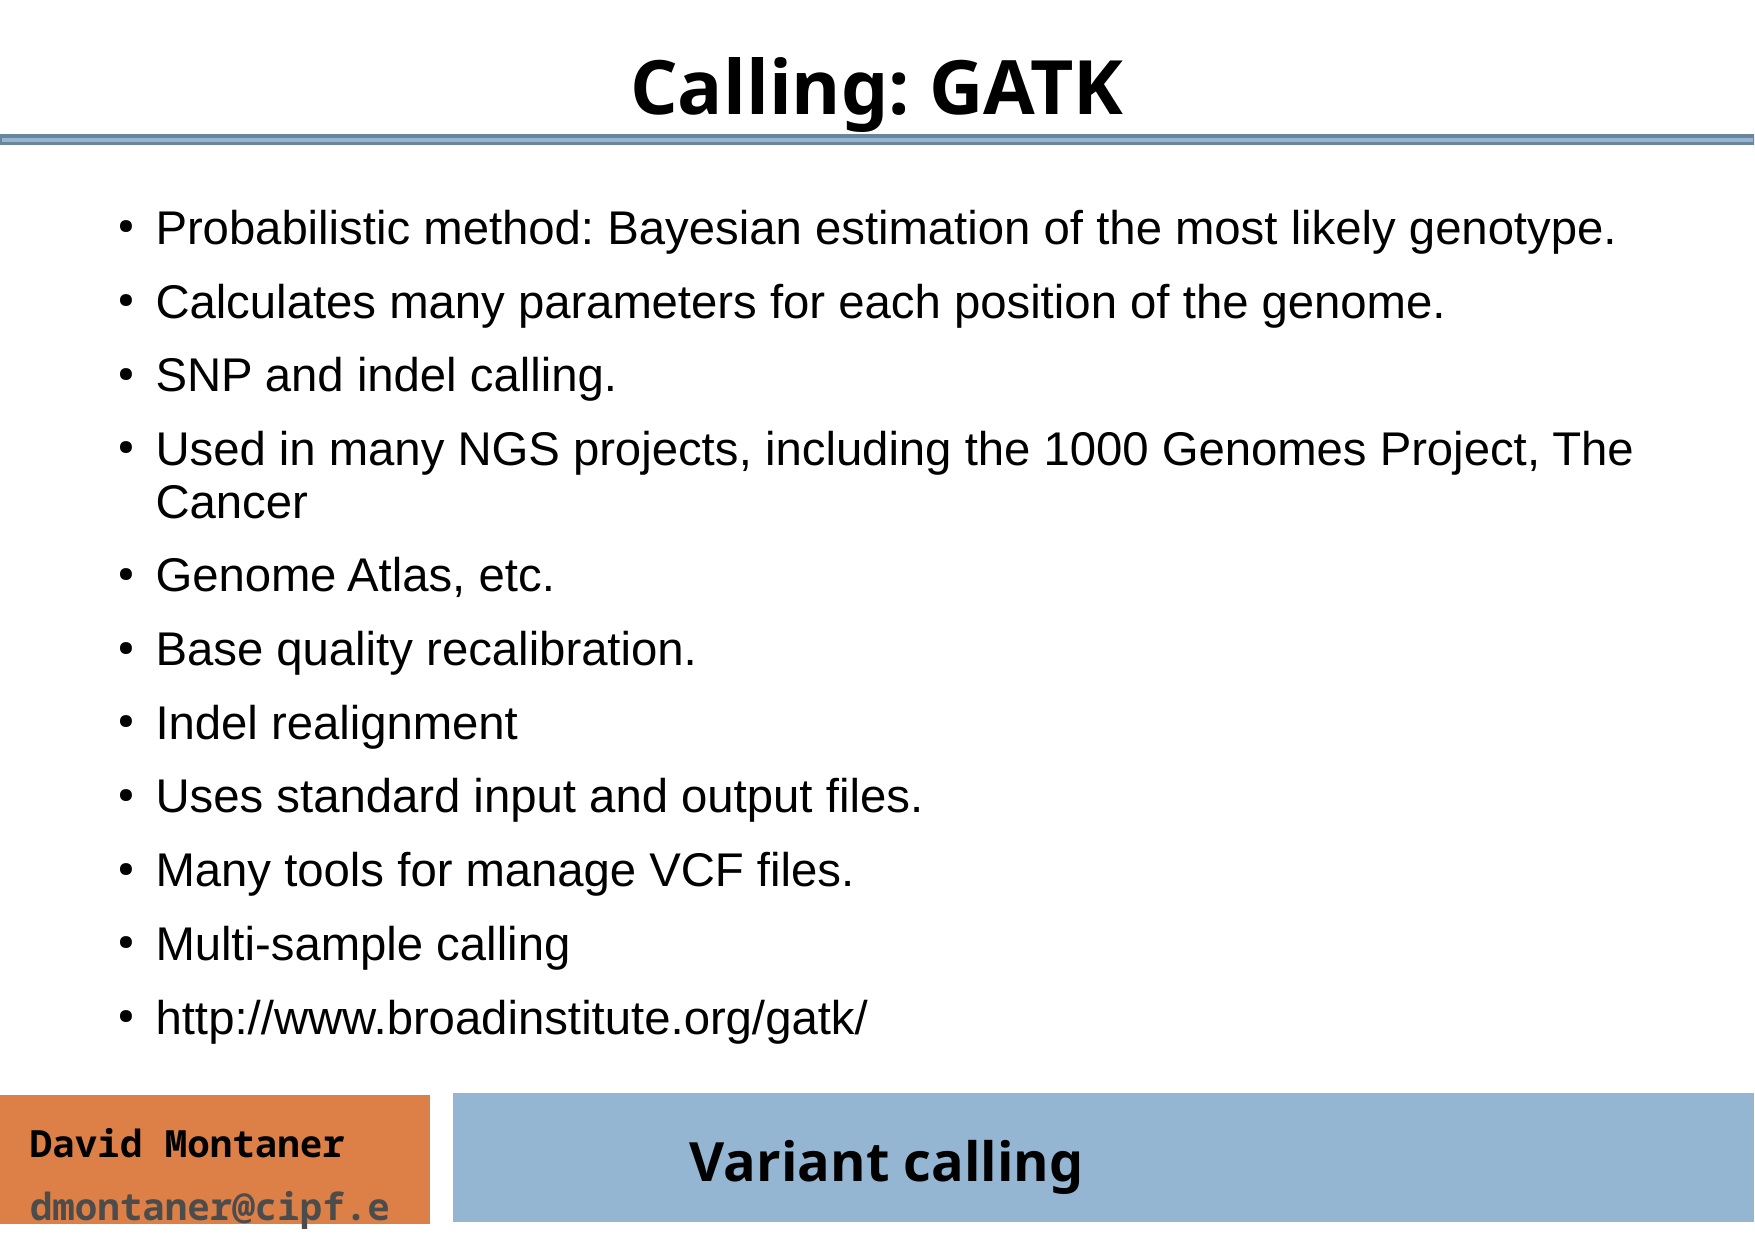

Calling: GATK
# Probabilistic method: Bayesian estimation of the most likely genotype.
Calculates many parameters for each position of the genome.
SNP and indel calling.
Used in many NGS projects, including the 1000 Genomes Project, The Cancer
Genome Atlas, etc.
Base quality recalibration.
Indel realignment
Uses standard input and output files.
Many tools for manage VCF files.
Multi-sample calling
http://www.broadinstitute.org/gatk/
David Montaner
dmontaner@cipf.es
Variant calling